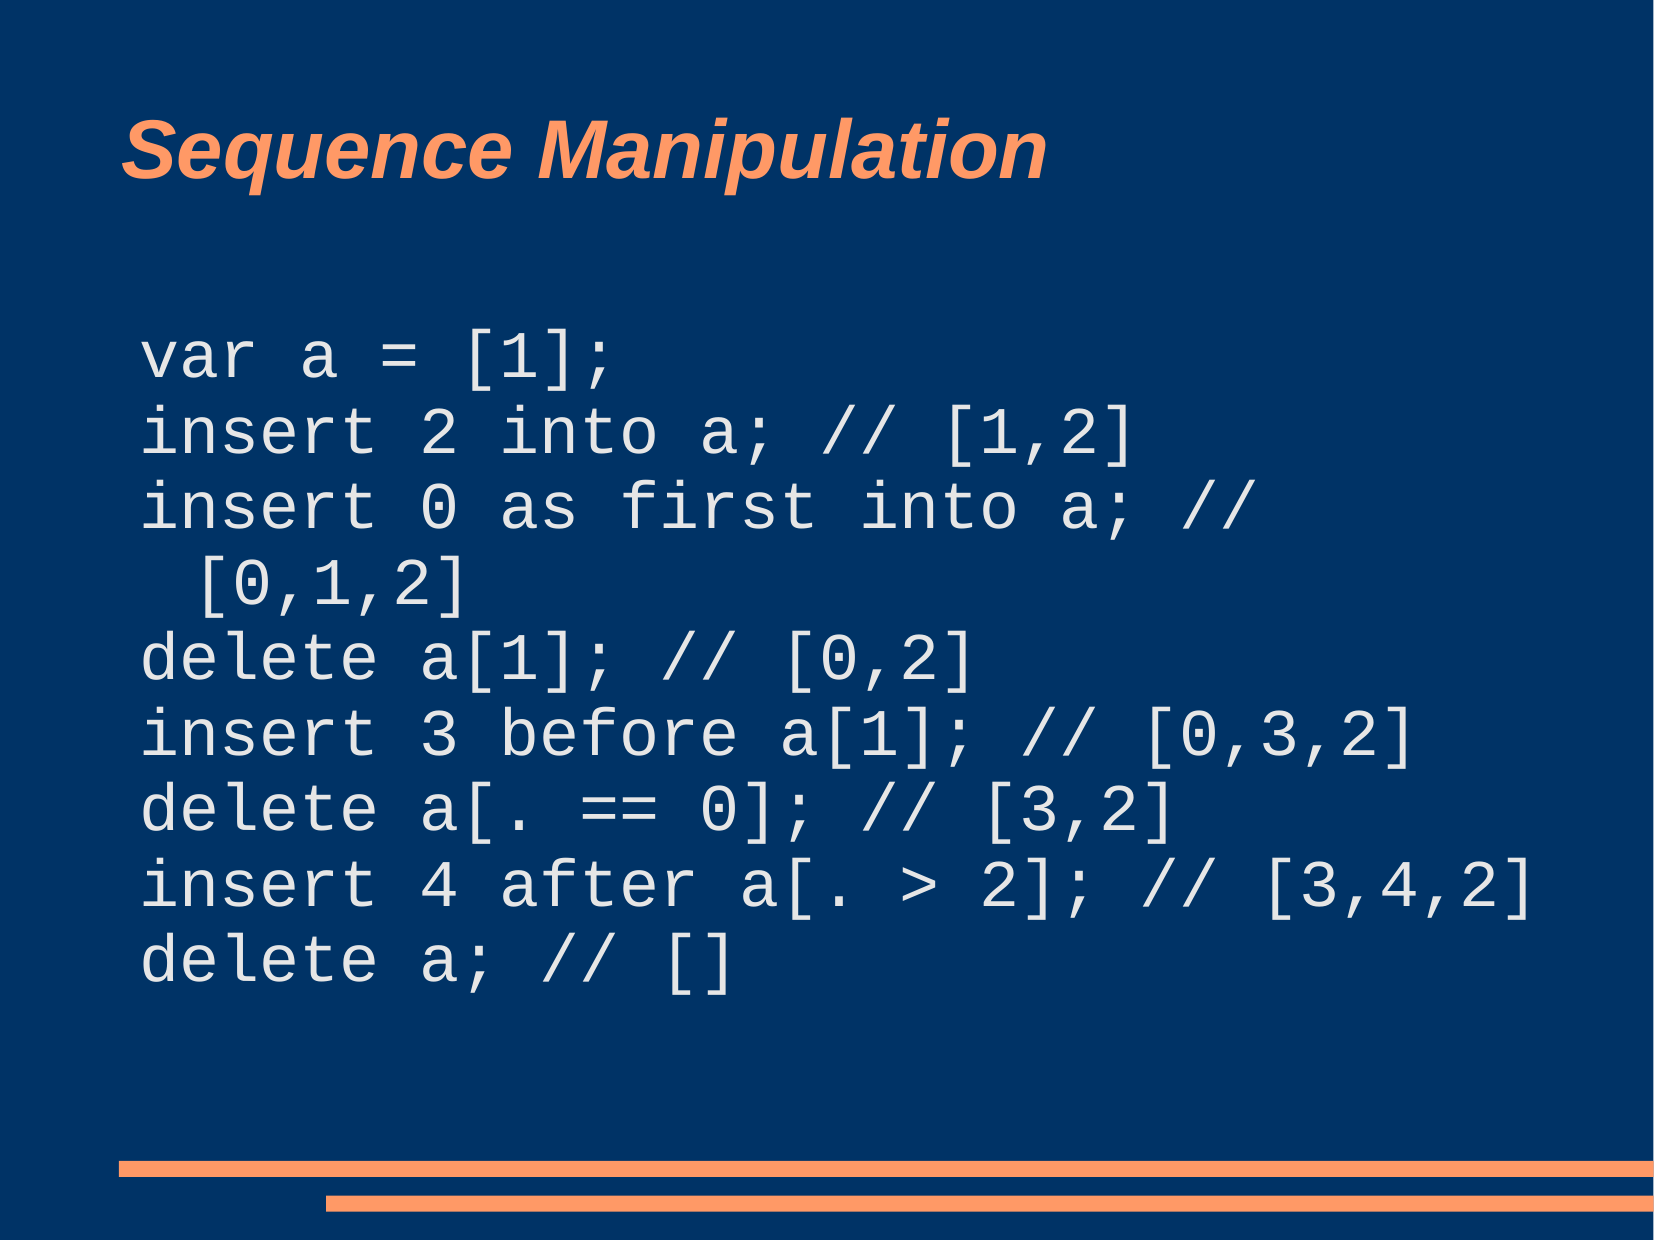

# Sequence Manipulation
var a = [1];
insert 2 into a; // [1,2]
insert 0 as first into a; // [0,1,2]
delete a[1]; // [0,2]
insert 3 before a[1]; // [0,3,2]
delete a[. == 0]; // [3,2]
insert 4 after a[. > 2]; // [3,4,2]
delete a; // []